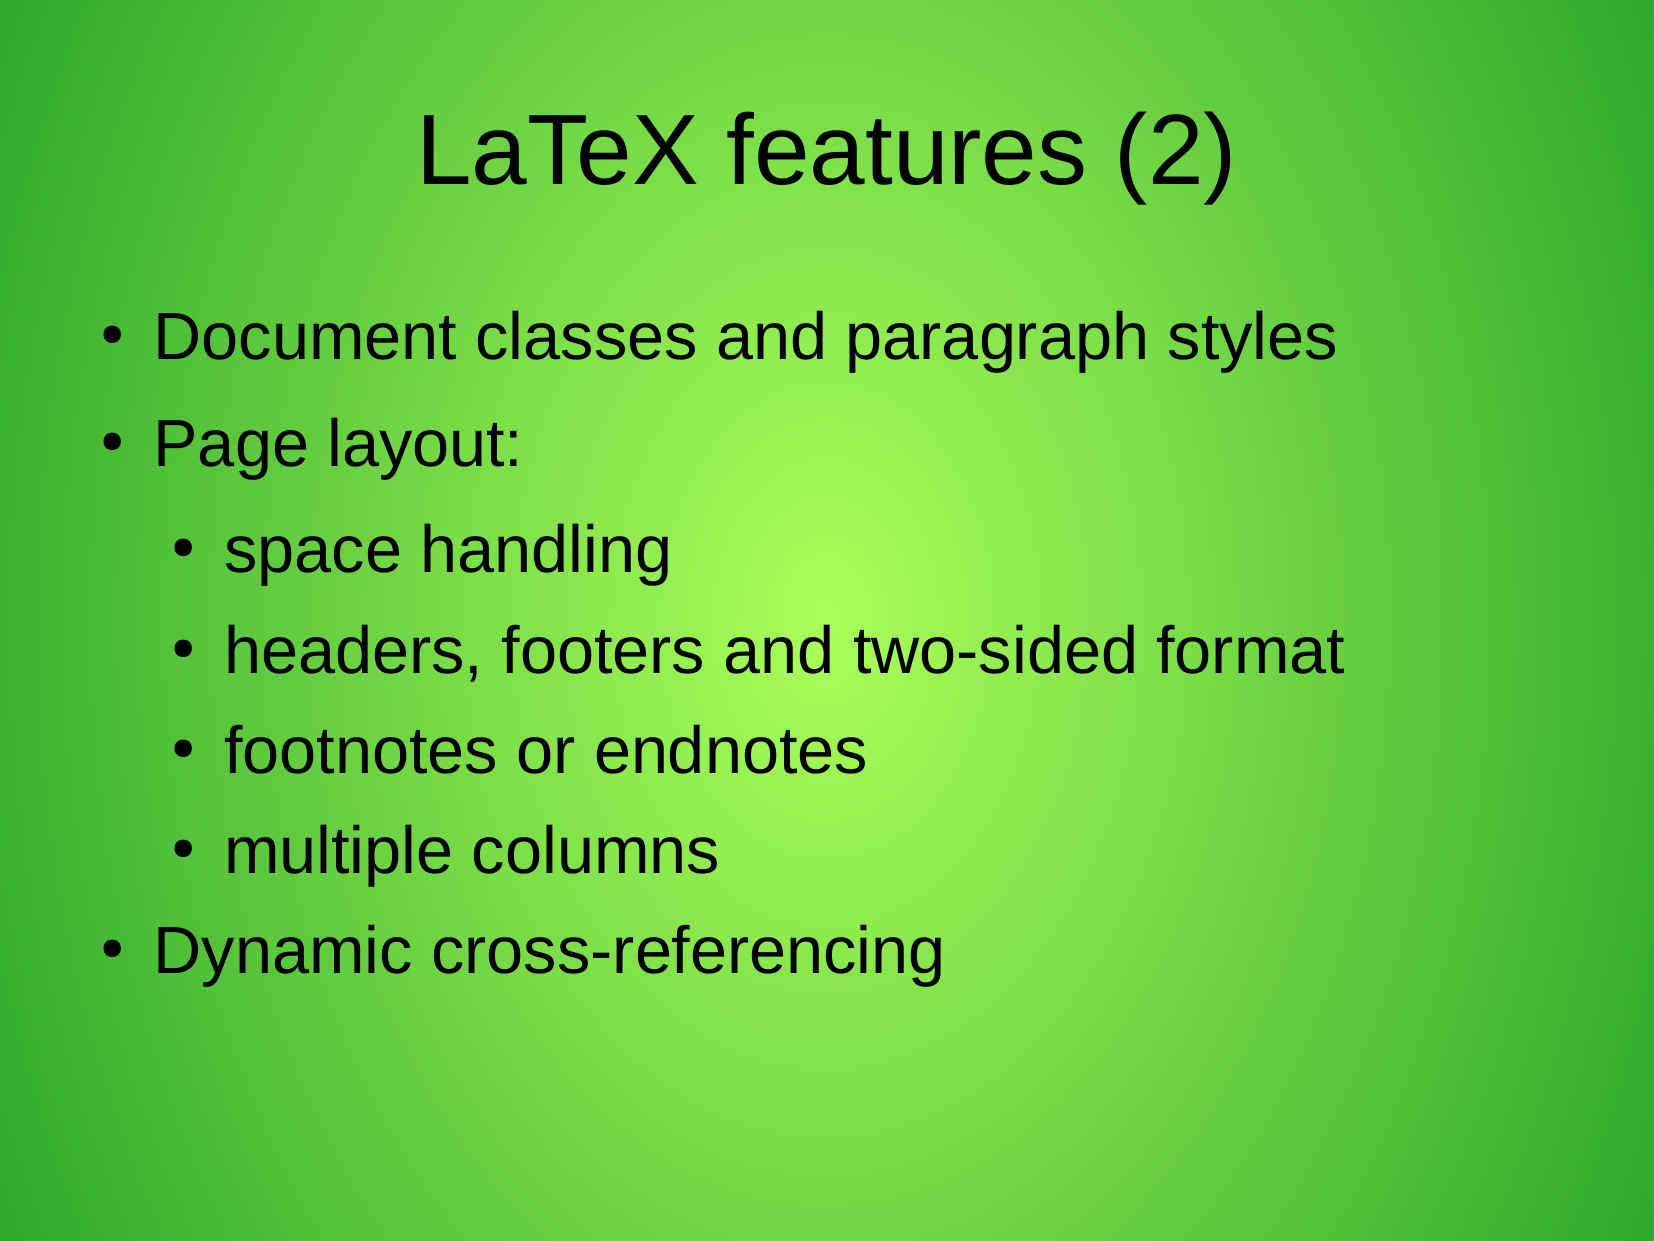

# LaTeX features (2)
Document classes and paragraph styles
Page layout:
space handling
headers, footers and two-sided format
footnotes or endnotes
multiple columns
Dynamic cross-referencing